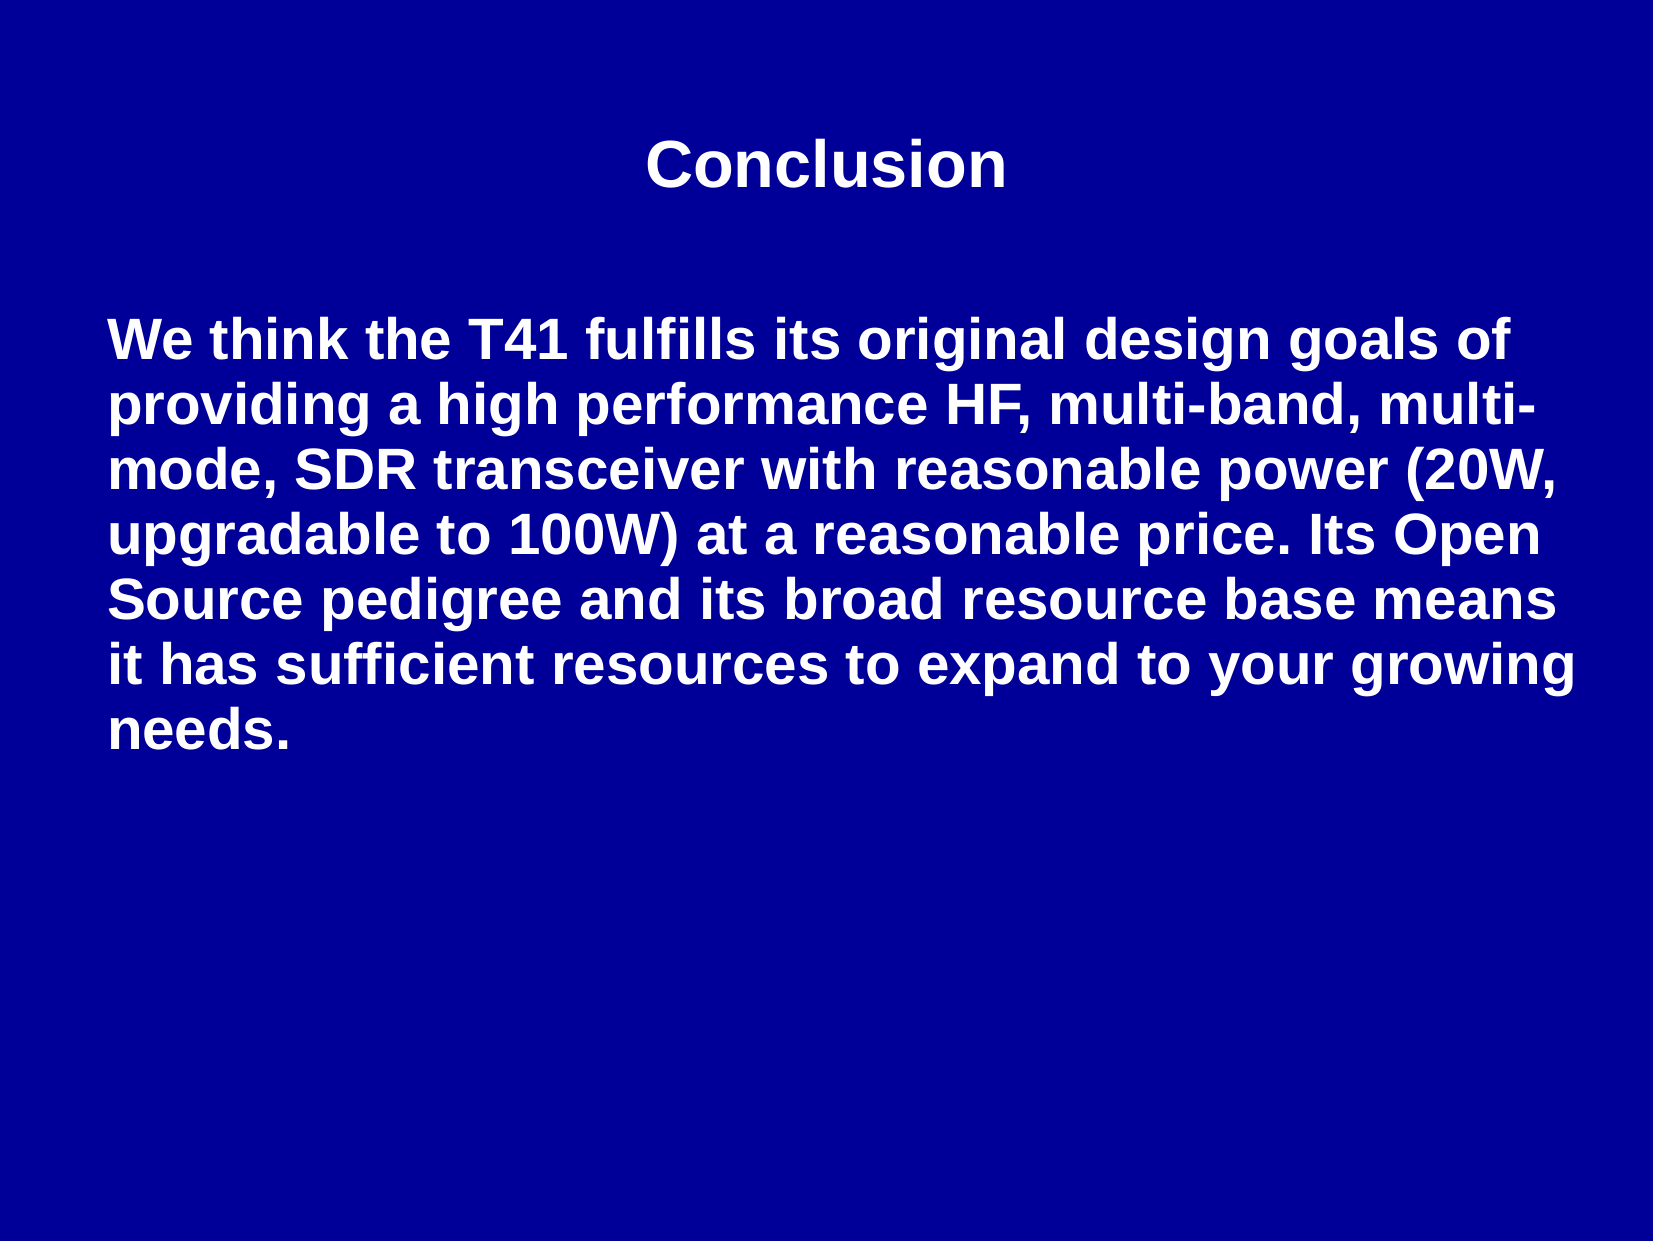

Conclusion
We think the T41 fulfills its original design goals of
providing a high performance HF, multi-band, multi-
mode, SDR transceiver with reasonable power (20W,
upgradable to 100W) at a reasonable price. Its Open
Source pedigree and its broad resource base means
it has sufficient resources to expand to your growing
needs.